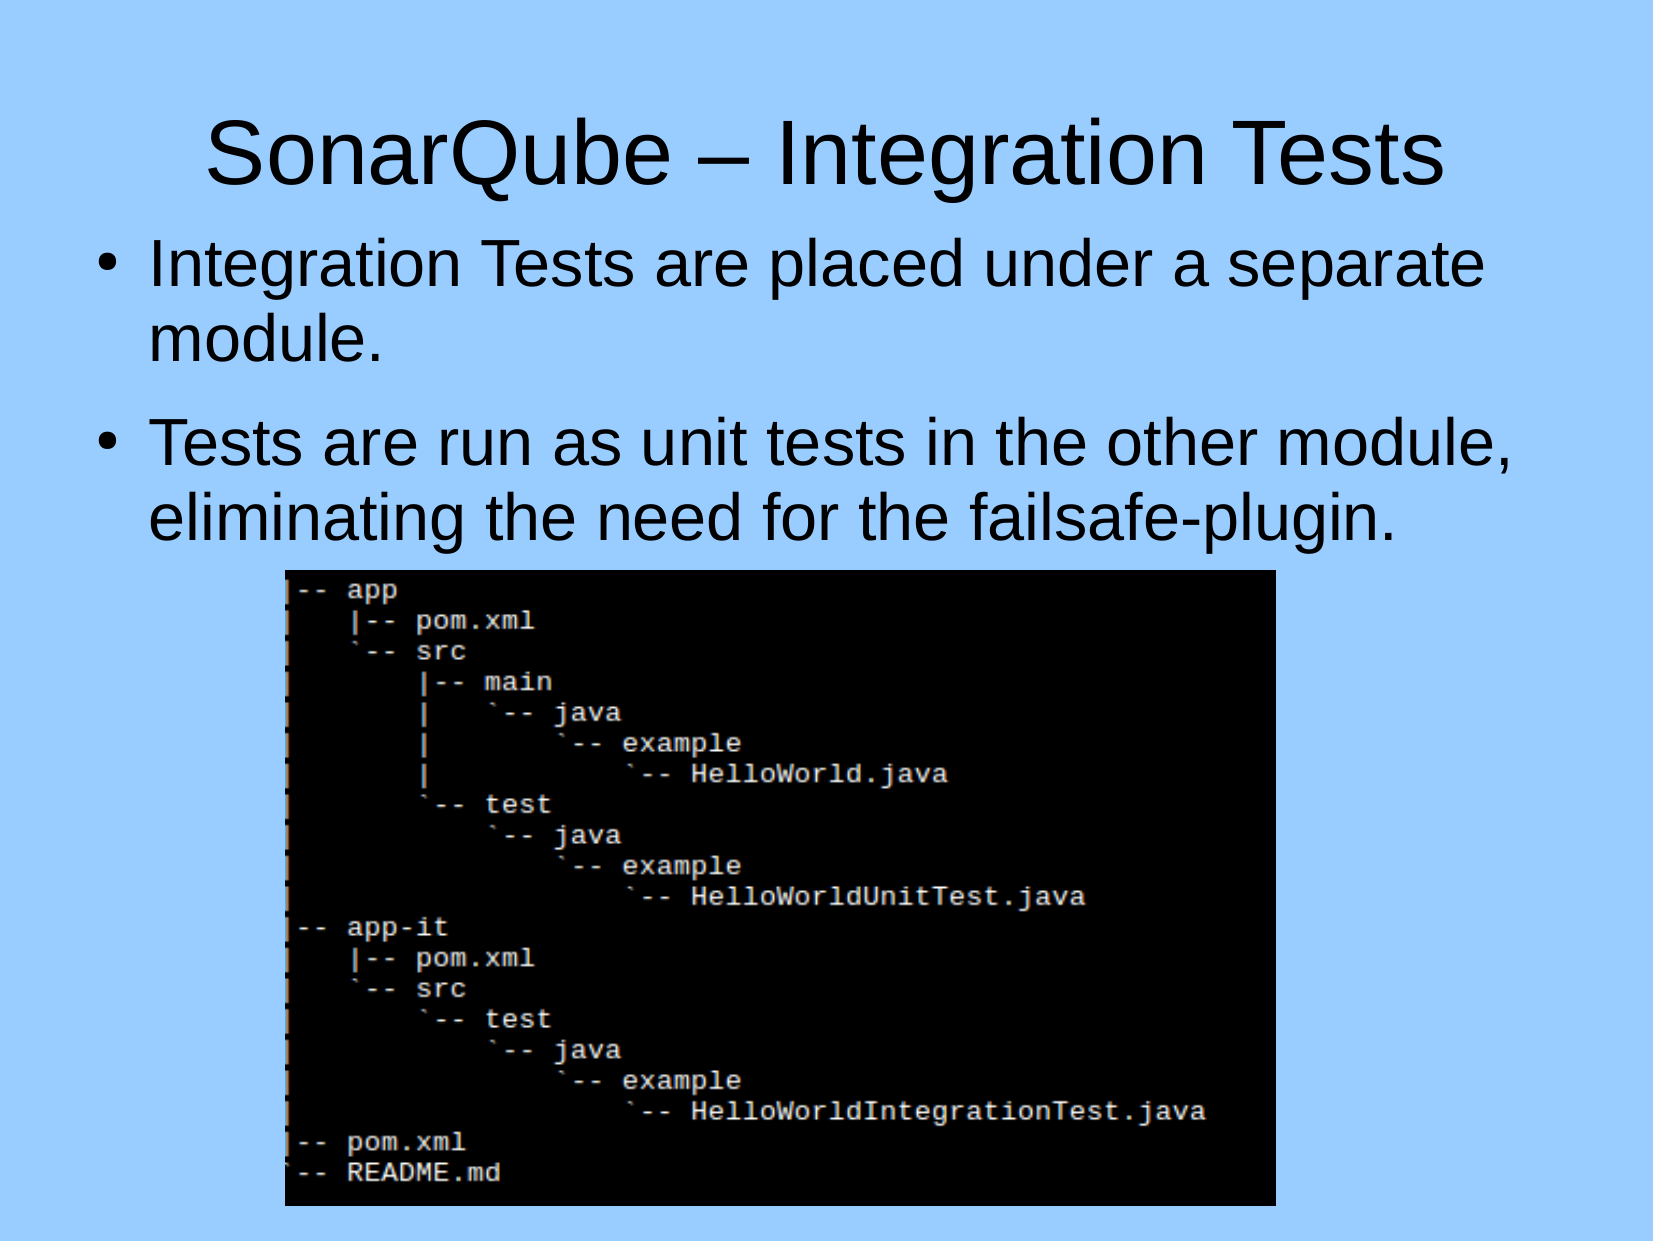

# SonarQube – Integration Tests
Integration Tests are placed under a separate module.
Tests are run as unit tests in the other module, eliminating the need for the failsafe-plugin.